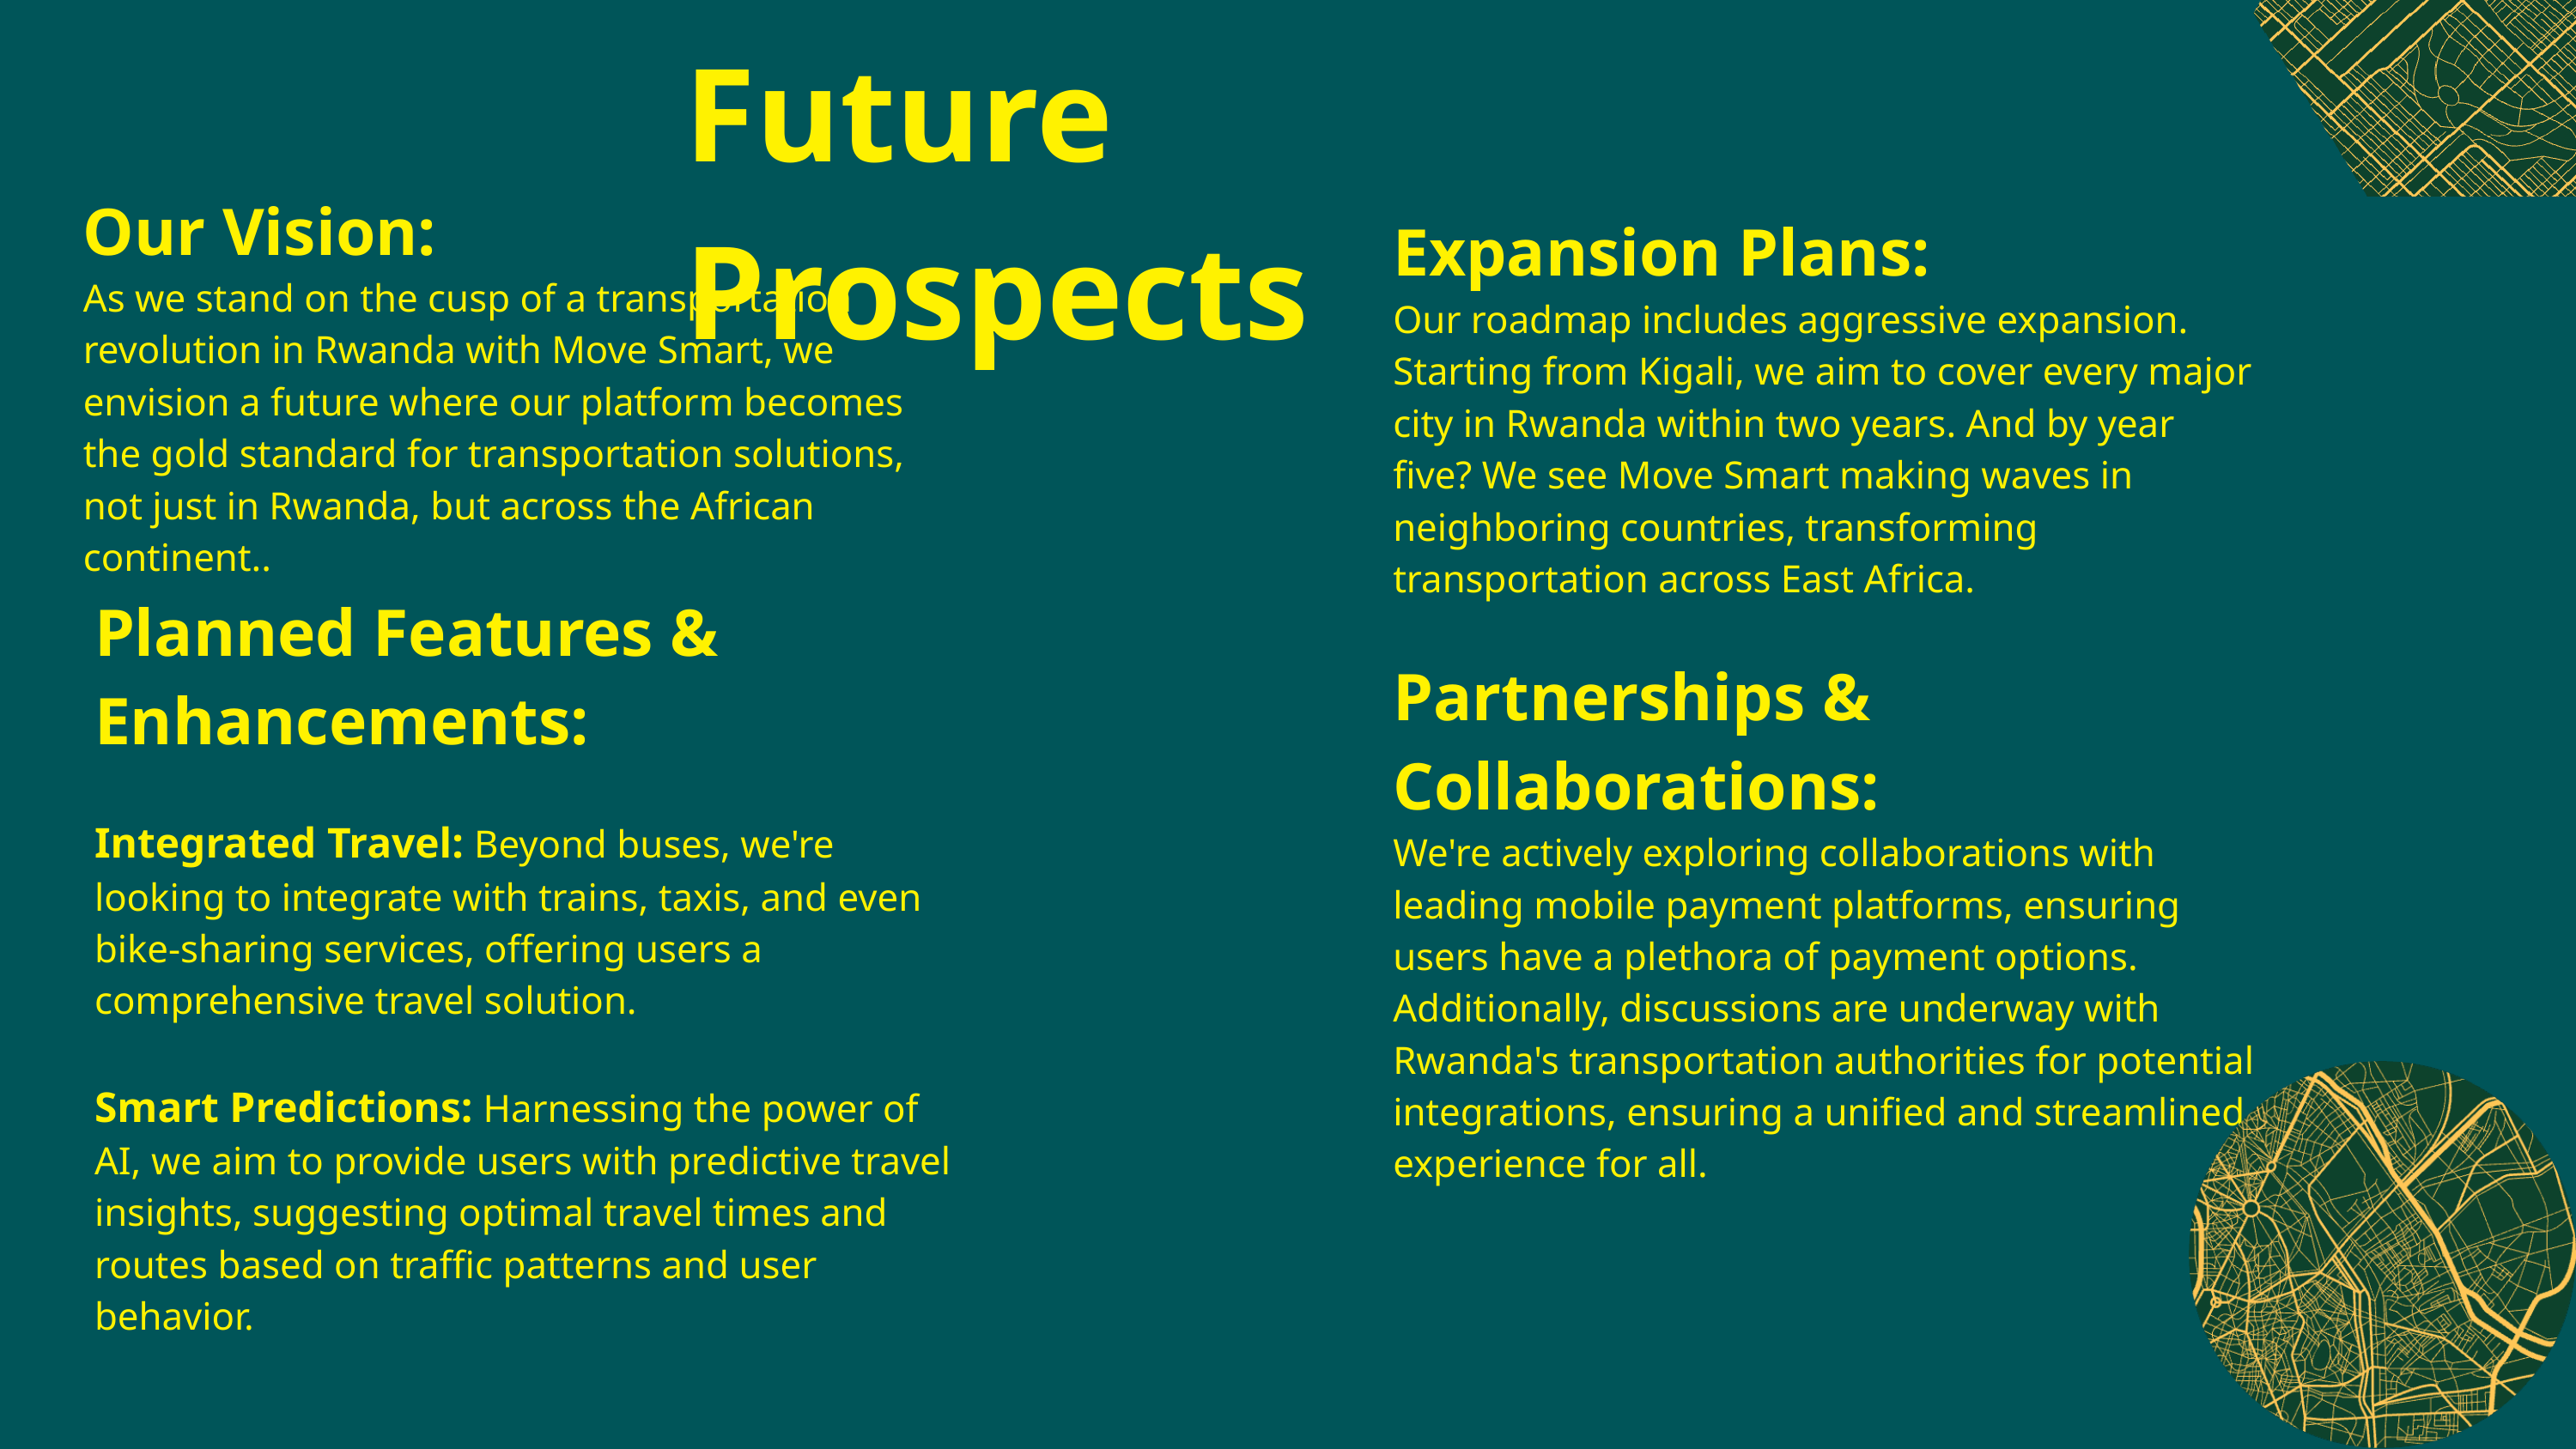

Future Prospects
Our Vision:
As we stand on the cusp of a transportation revolution in Rwanda with Move Smart, we envision a future where our platform becomes the gold standard for transportation solutions, not just in Rwanda, but across the African continent..
Expansion Plans:
Our roadmap includes aggressive expansion. Starting from Kigali, we aim to cover every major city in Rwanda within two years. And by year five? We see Move Smart making waves in neighboring countries, transforming transportation across East Africa.
Planned Features & Enhancements:
Integrated Travel: Beyond buses, we're looking to integrate with trains, taxis, and even bike-sharing services, offering users a comprehensive travel solution.
Smart Predictions: Harnessing the power of AI, we aim to provide users with predictive travel insights, suggesting optimal travel times and routes based on traffic patterns and user behavior.
Partnerships & Collaborations:
We're actively exploring collaborations with leading mobile payment platforms, ensuring users have a plethora of payment options. Additionally, discussions are underway with Rwanda's transportation authorities for potential integrations, ensuring a unified and streamlined experience for all.